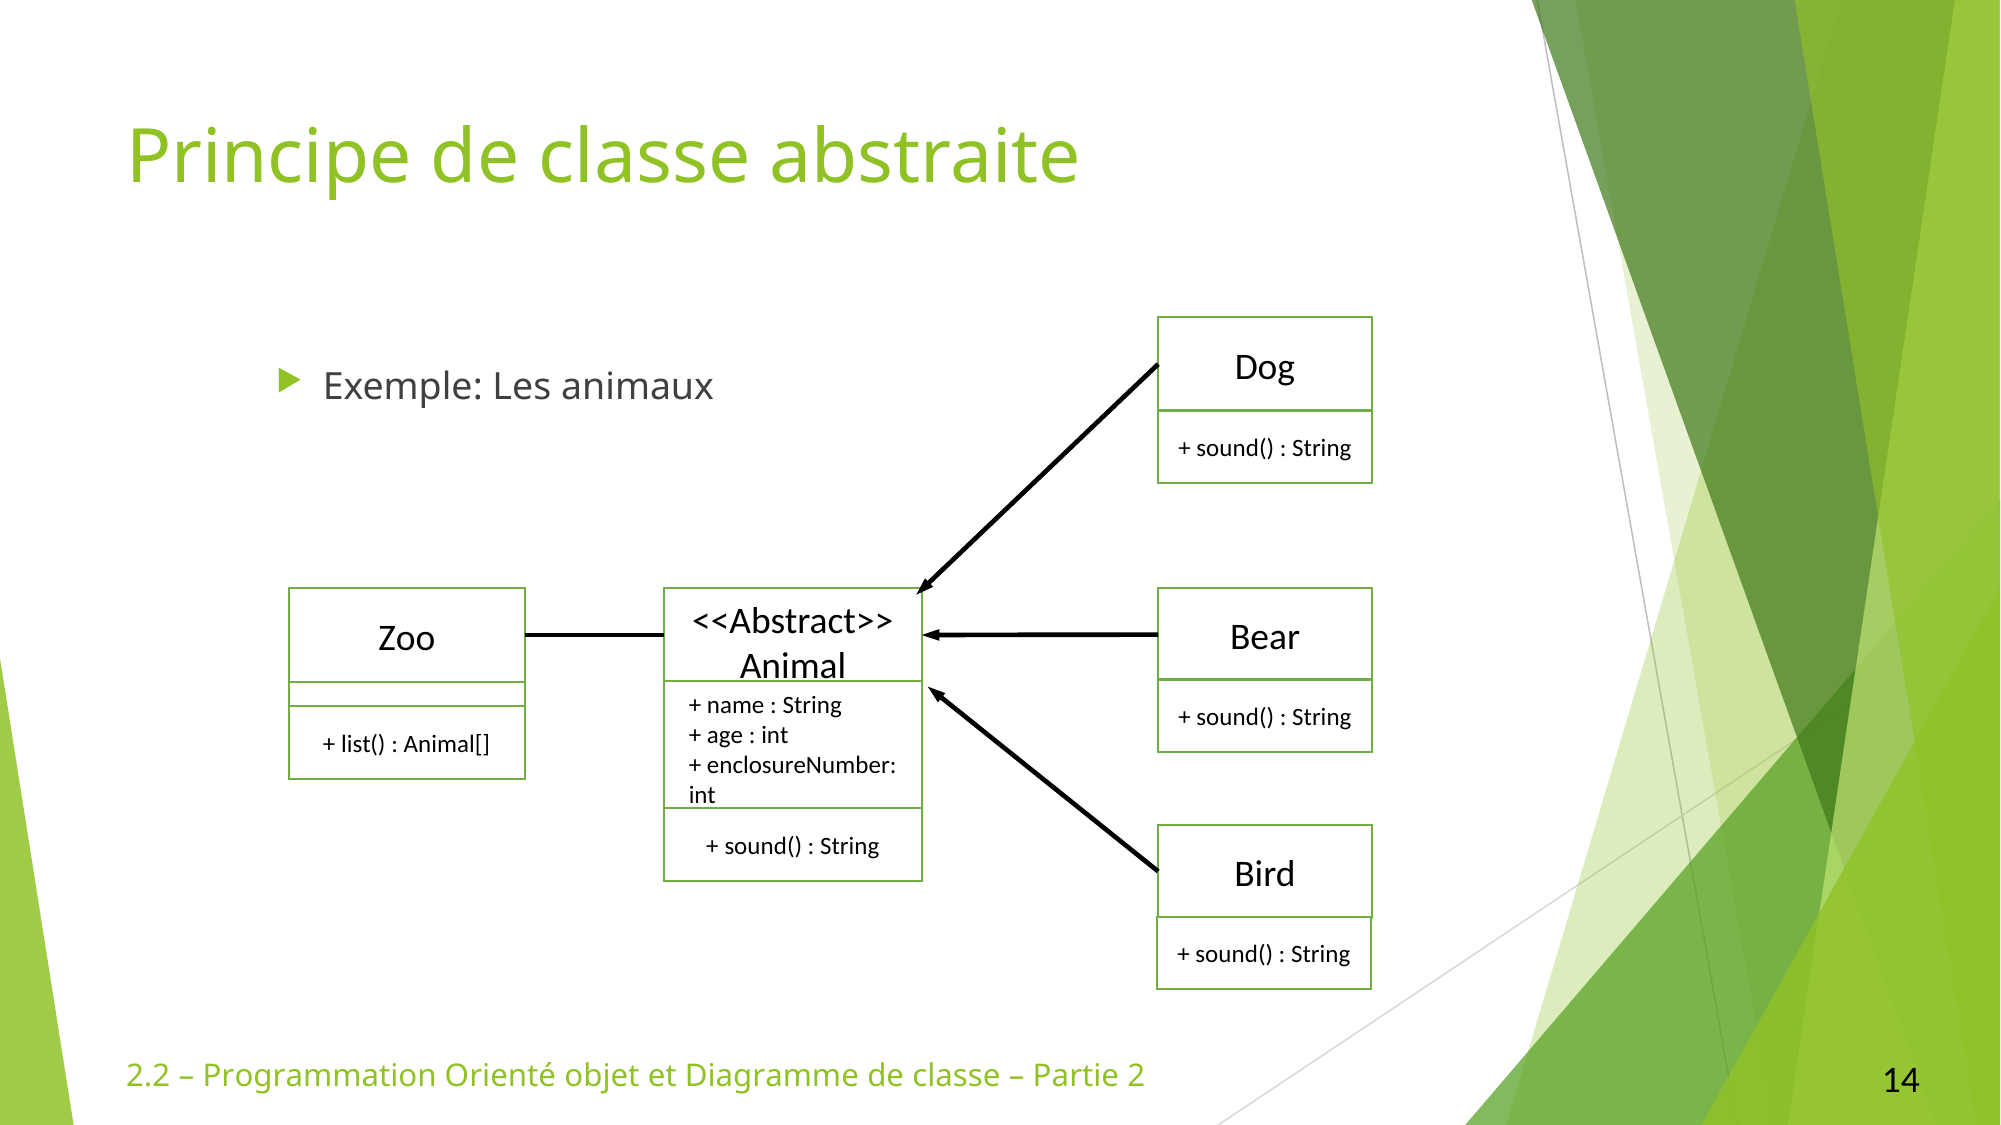

# Principe de classe abstraite
Dog
Exemple: Les animaux
+ sound() : String
Bear
Zoo
<<Abstract>>
Animal
+ sound() : String
+ name : String
+ age : int
+ enclosureNumber: int
+ list() : Animal[]
+ sound() : String
Bird
+ sound() : String
2.2 – Programmation Orienté objet et Diagramme de classe – Partie 2